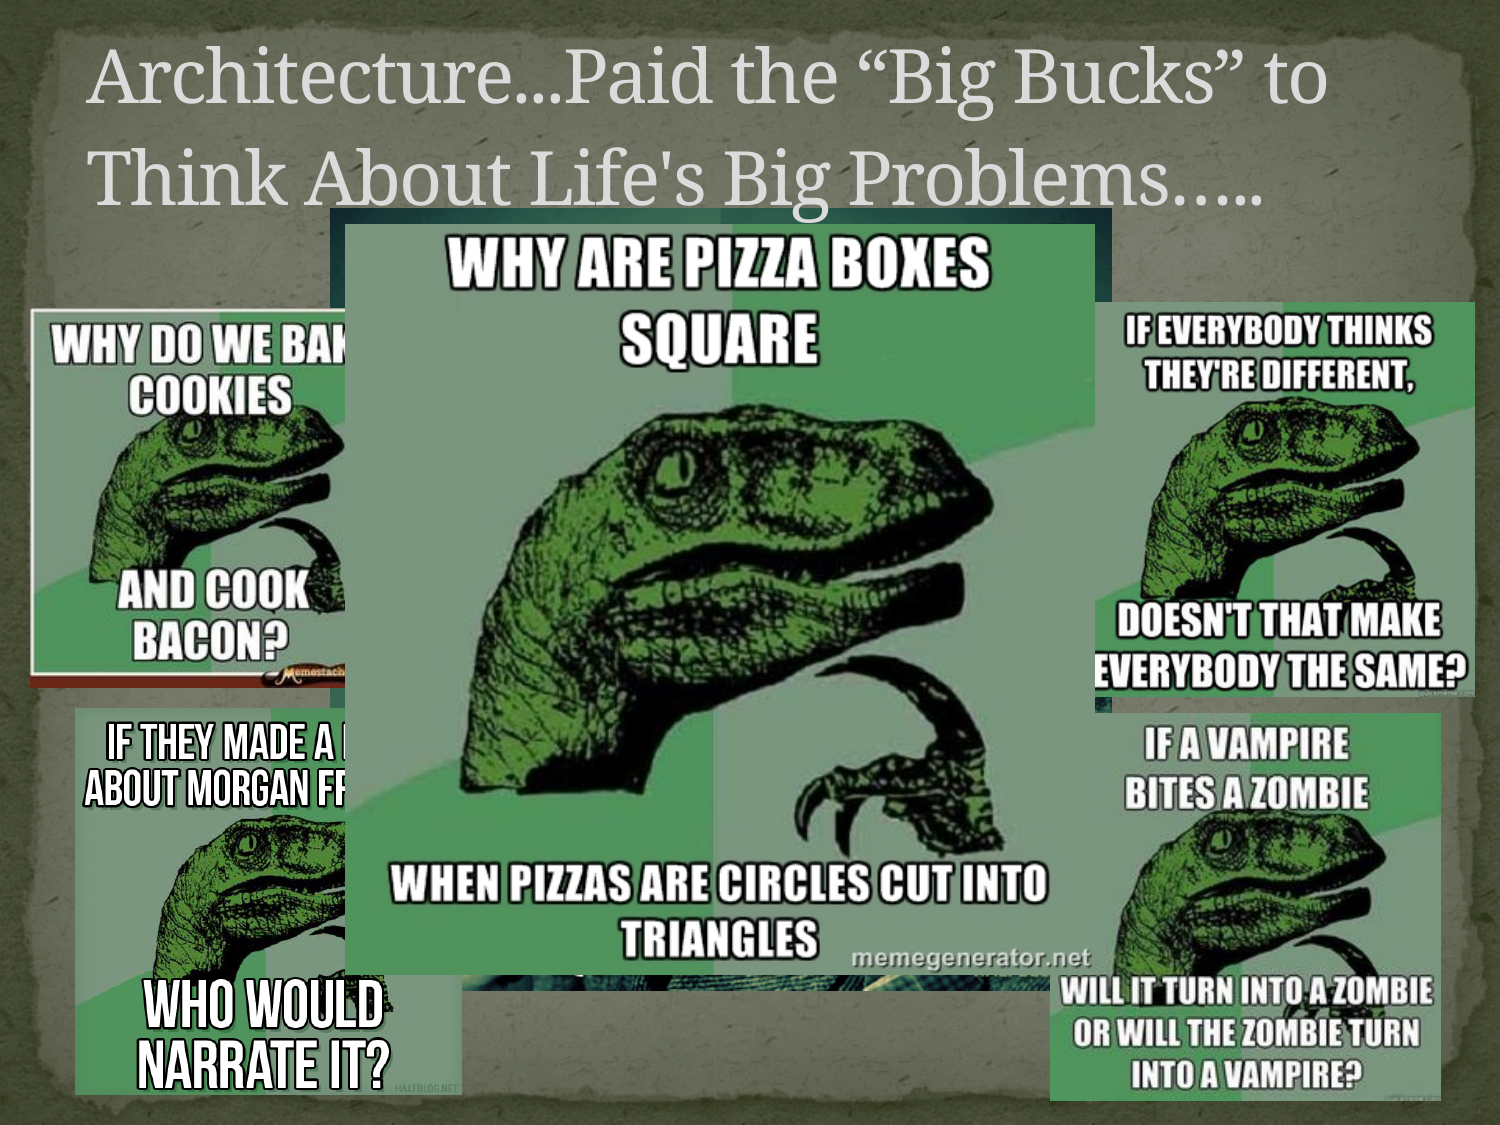

# Architecture...Paid the “Big Bucks” to Think About Life's Big Problems…..